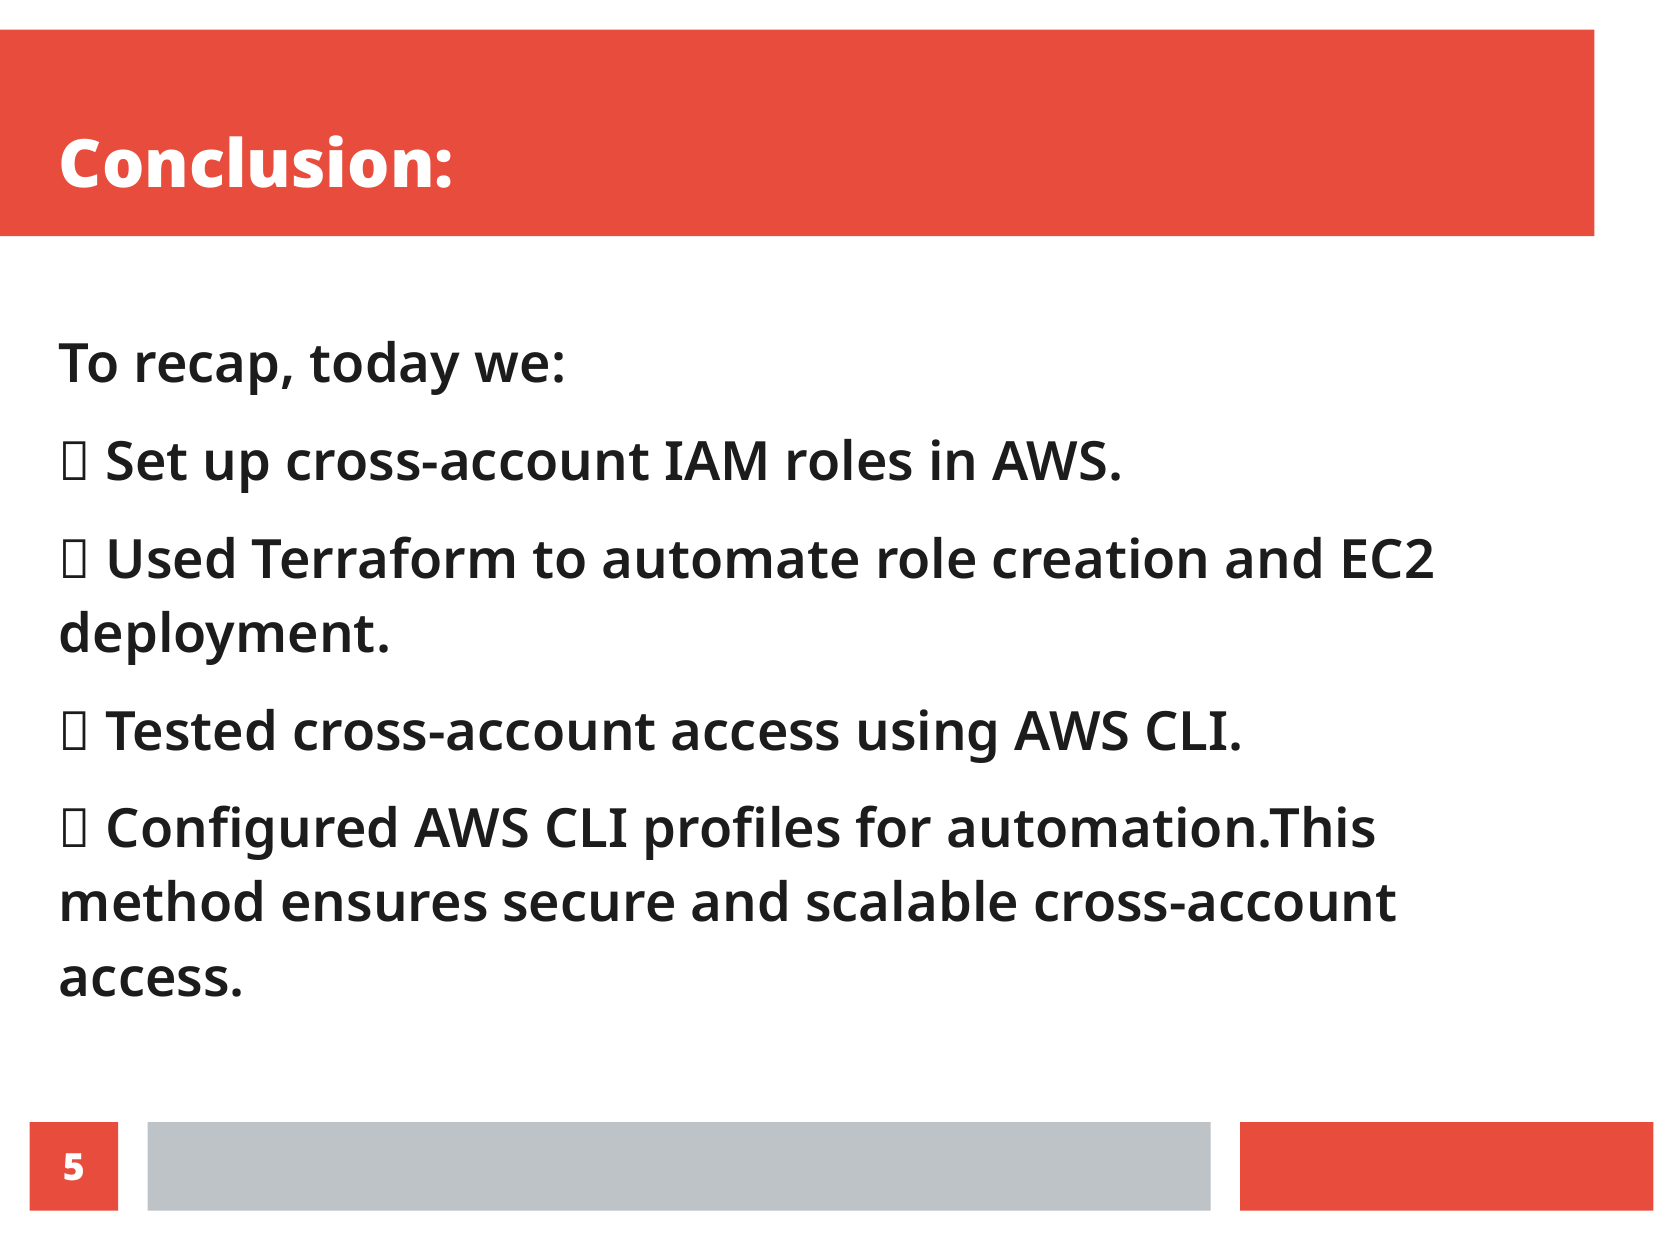

# Conclusion:
To recap, today we:
✅ Set up cross-account IAM roles in AWS.
✅ Used Terraform to automate role creation and EC2 deployment.
✅ Tested cross-account access using AWS CLI.
✅ Configured AWS CLI profiles for automation.This method ensures secure and scalable cross-account access.
5